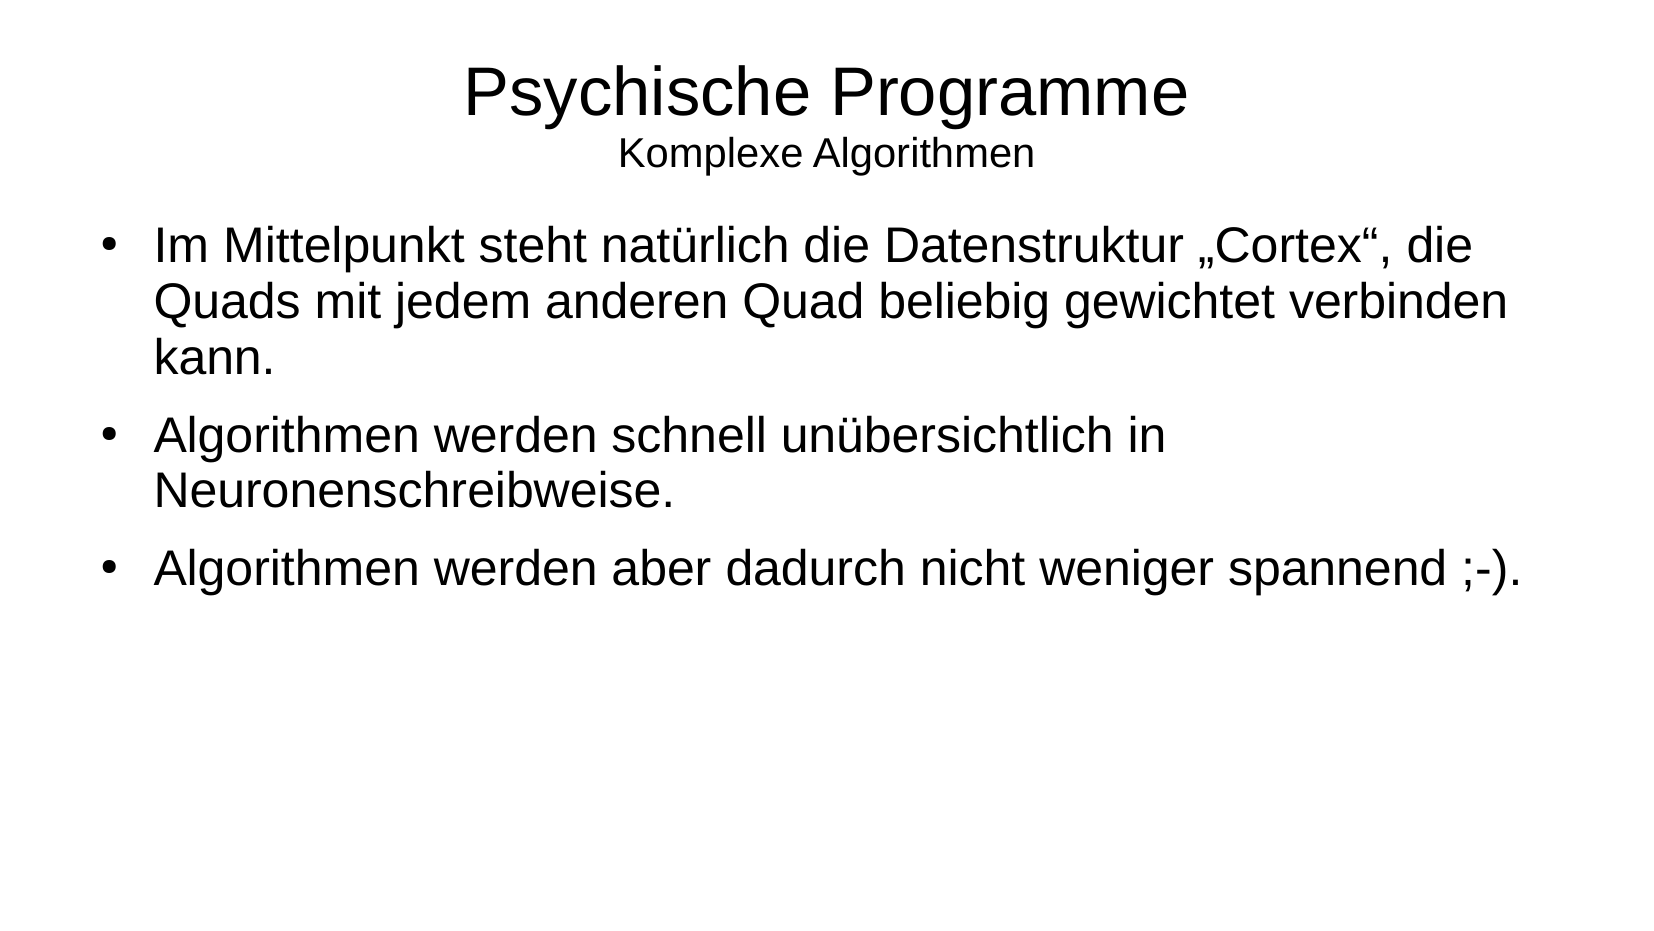

# Psychische Programme Komplexe Algorithmen
Im Mittelpunkt steht natürlich die Datenstruktur „Cortex“, die Quads mit jedem anderen Quad beliebig gewichtet verbinden kann.
Algorithmen werden schnell unübersichtlich in Neuronenschreibweise.
Algorithmen werden aber dadurch nicht weniger spannend ;-).